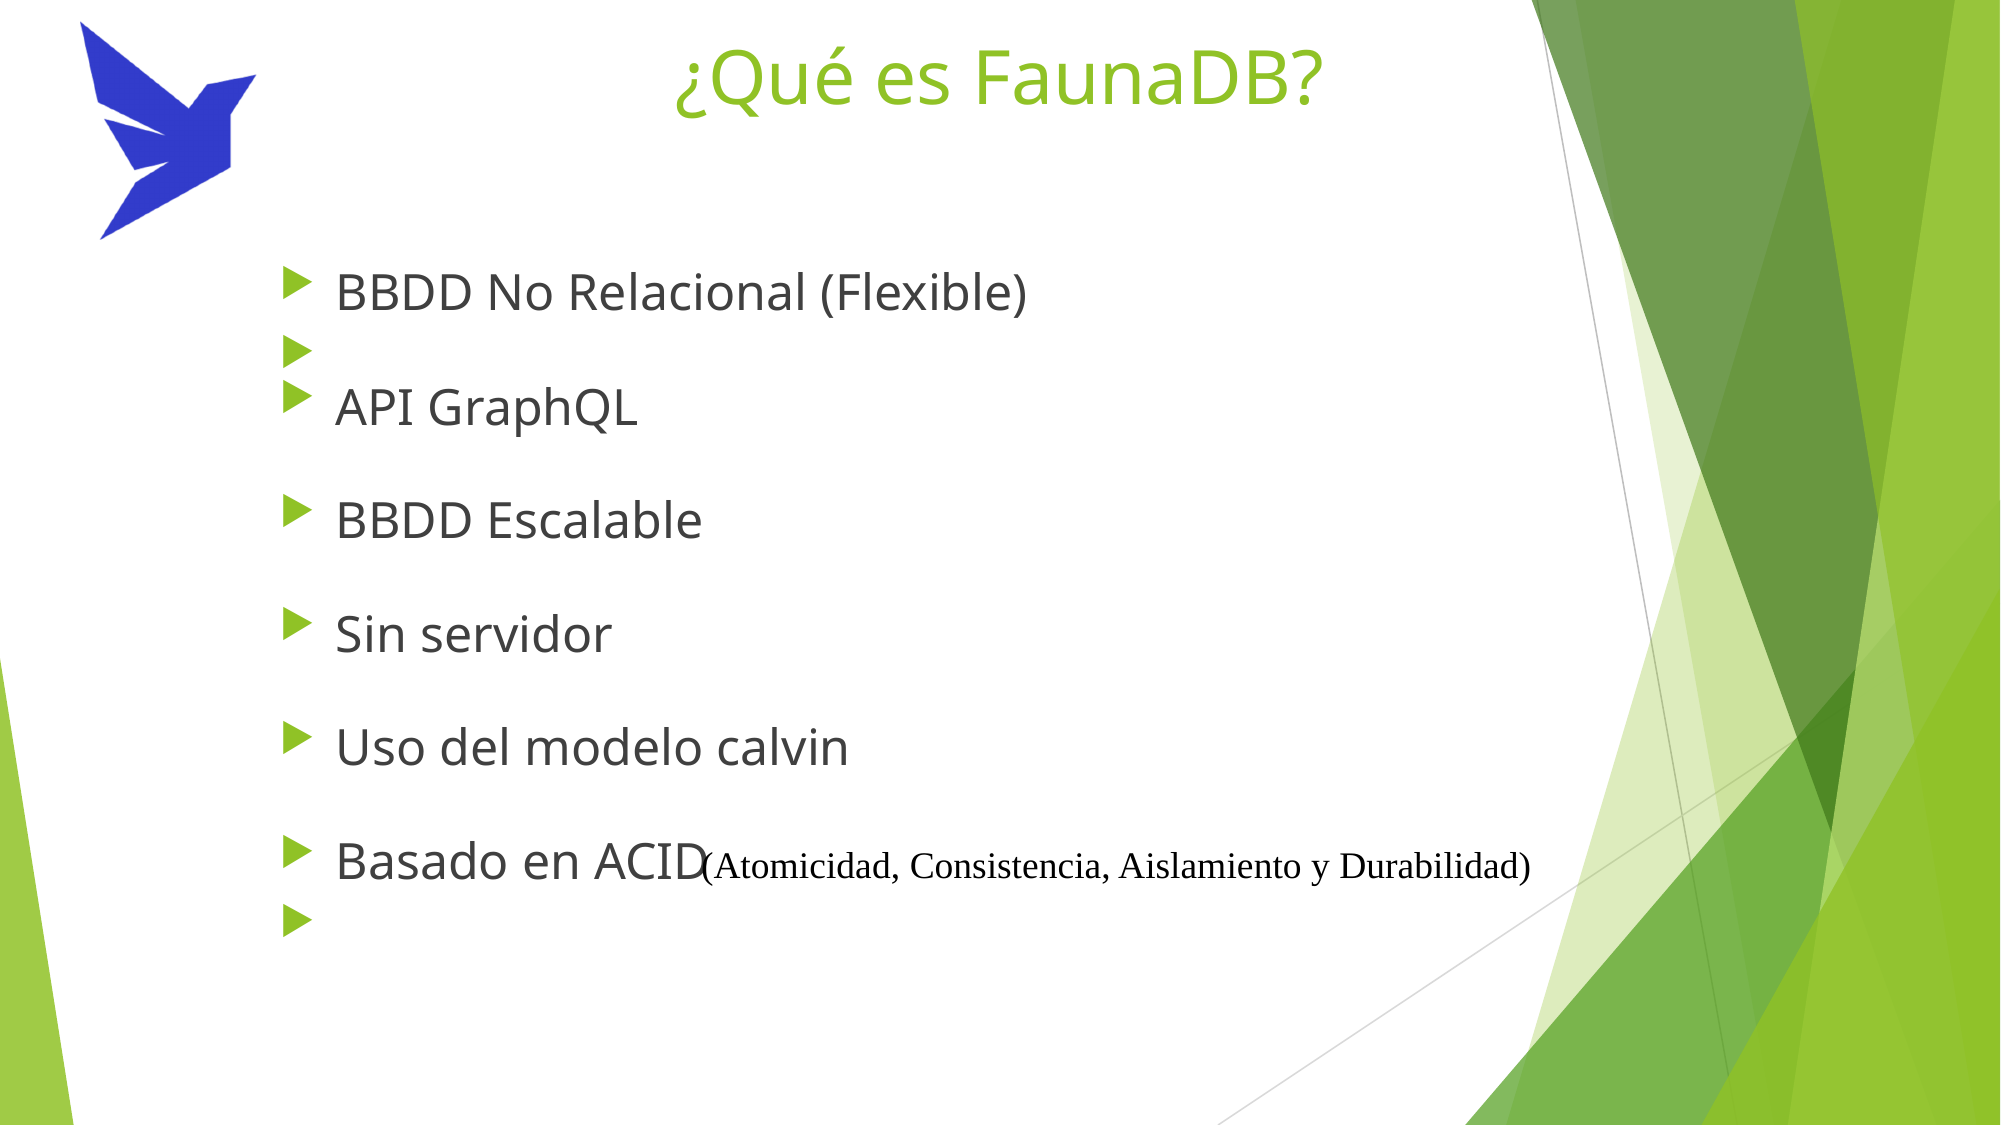

# ¿Qué es FaunaDB?
BBDD No Relacional (Flexible)
API GraphQL
BBDD Escalable
Sin servidor
Uso del modelo calvin
Basado en ACID
 (Atomicidad, Consistencia, Aislamiento y Durabilidad)